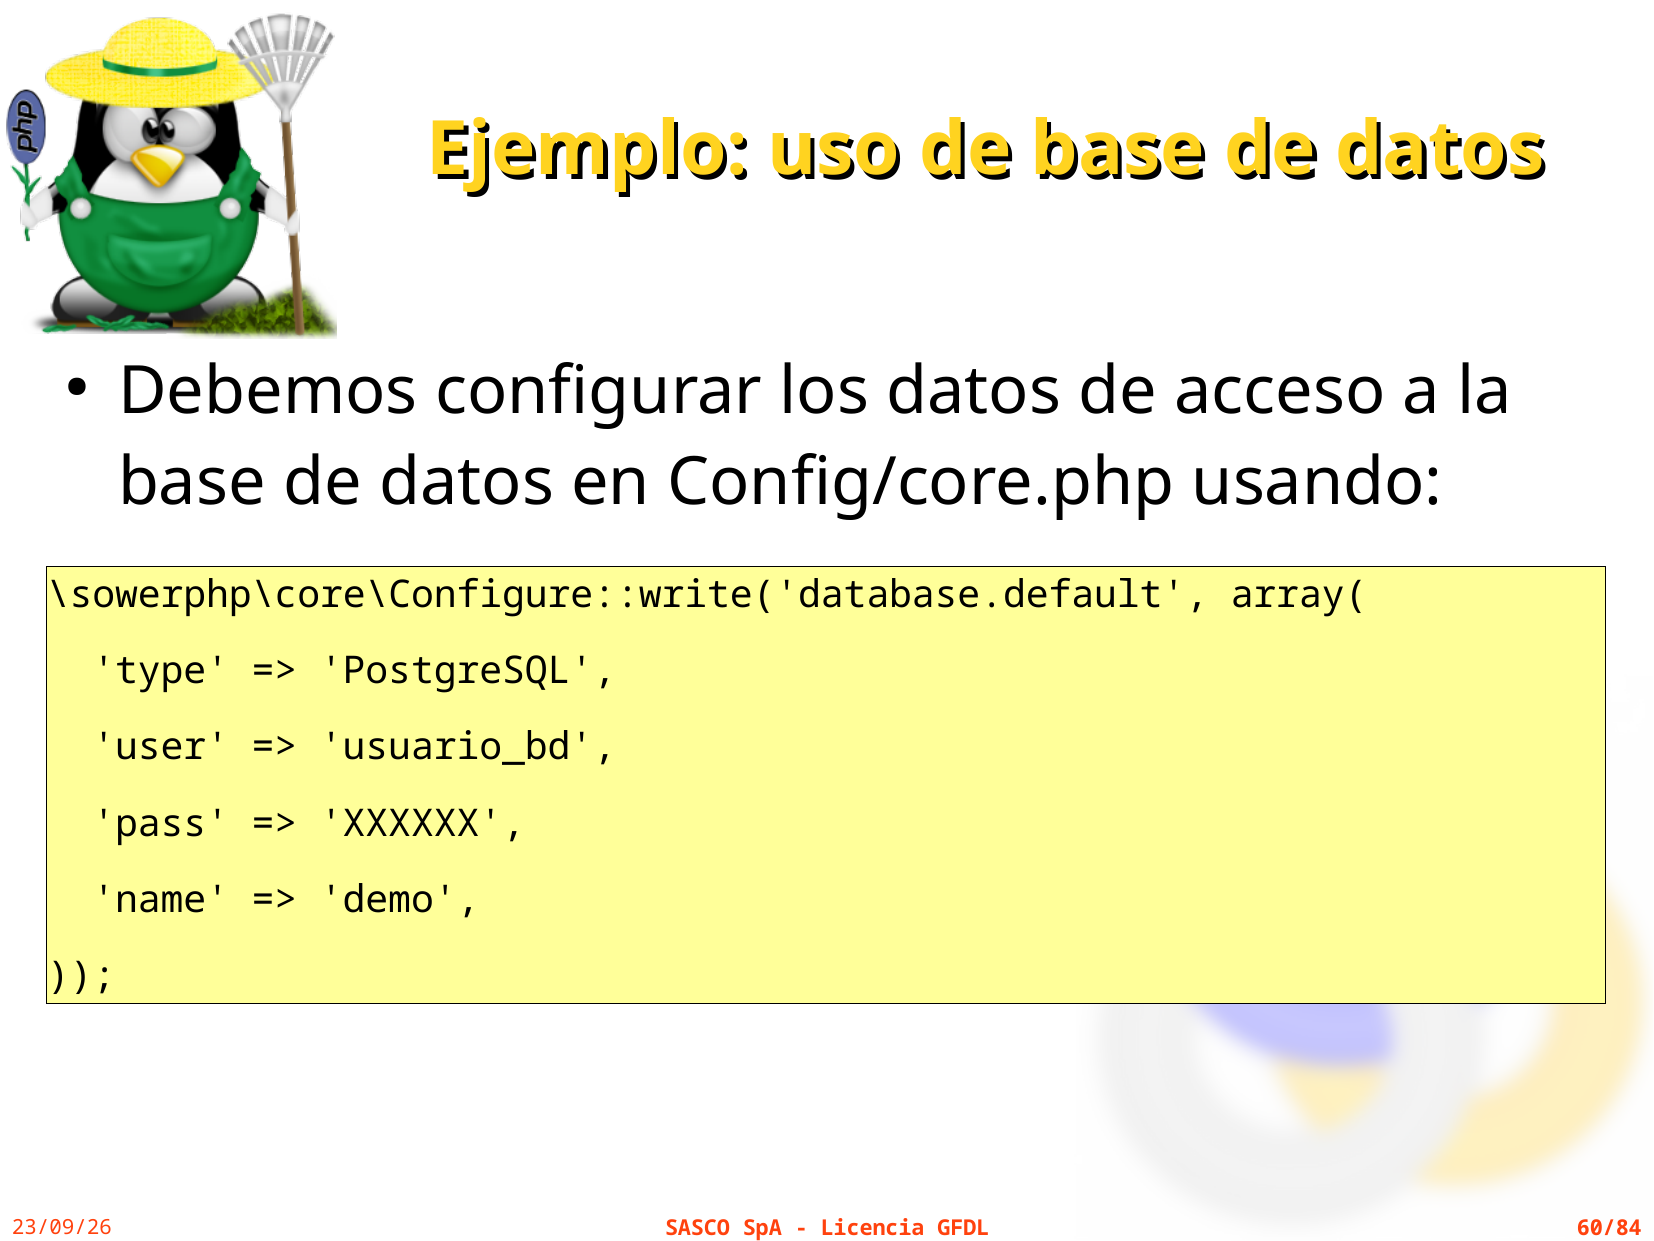

# Ejemplo: uso de base de datos
Debemos configurar los datos de acceso a la base de datos en Config/core.php usando:
\sowerphp\core\Configure::write('database.default', array(
 'type' => 'PostgreSQL',
 'user' => 'usuario_bd',
 'pass' => 'XXXXXX',
 'name' => 'demo',
));
SASCO SpA - Licencia GFDL
60